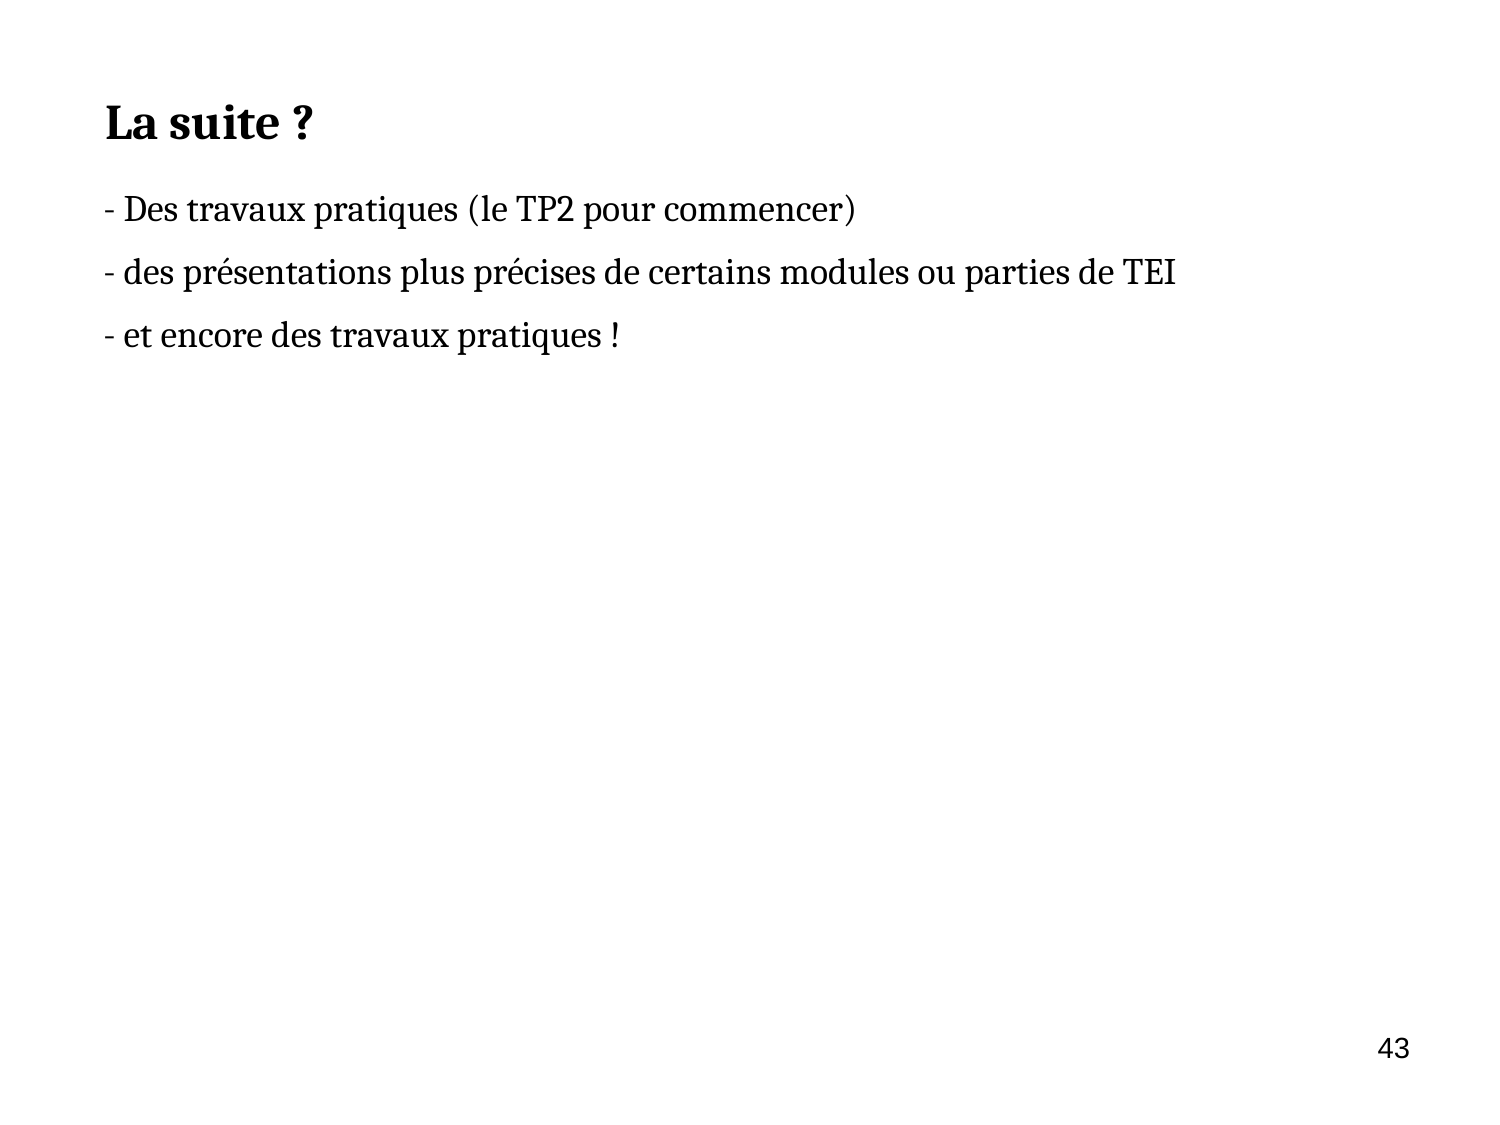

# La suite ?
- Des travaux pratiques (le TP2 pour commencer)
- des présentations plus précises de certains modules ou parties de TEI
- et encore des travaux pratiques !